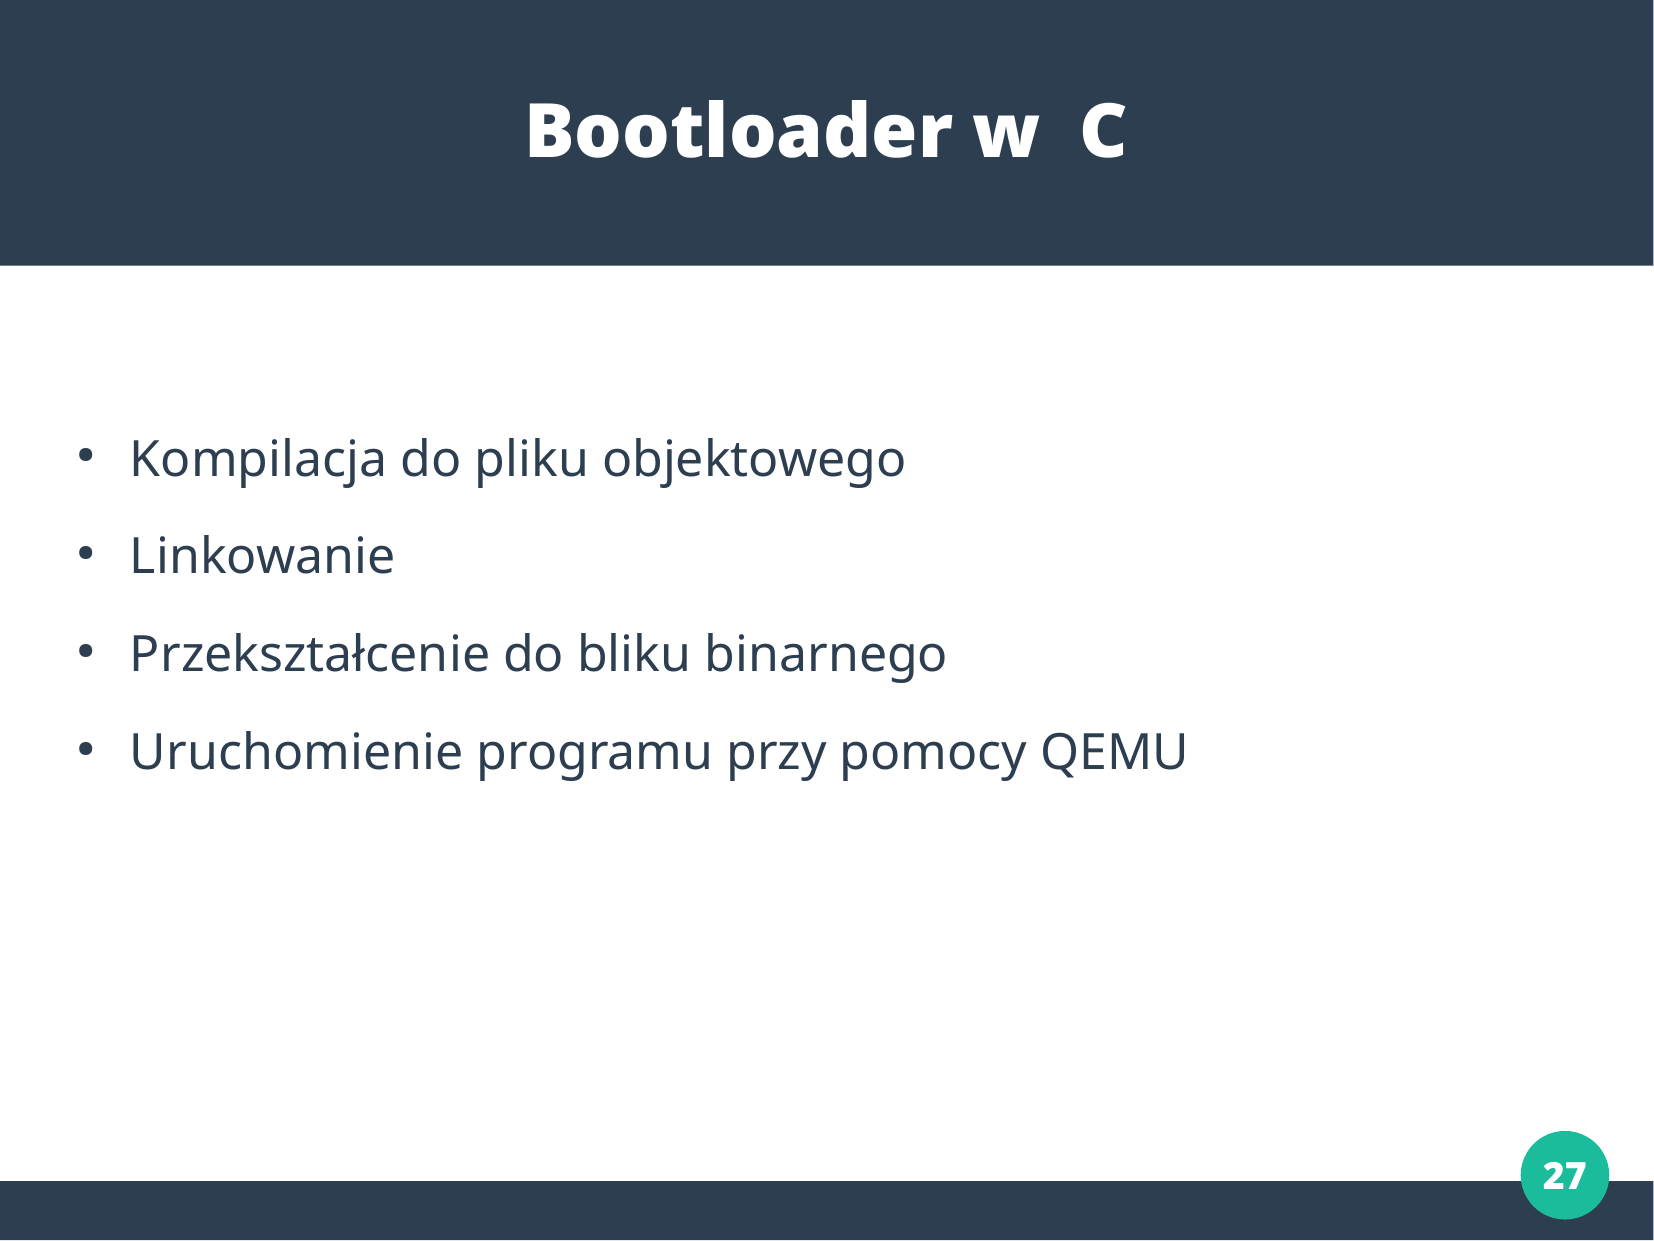

# Bootloader w C
Kompilacja do pliku objektowego
Linkowanie
Przekształcenie do bliku binarnego
Uruchomienie programu przy pomocy QEMU
27